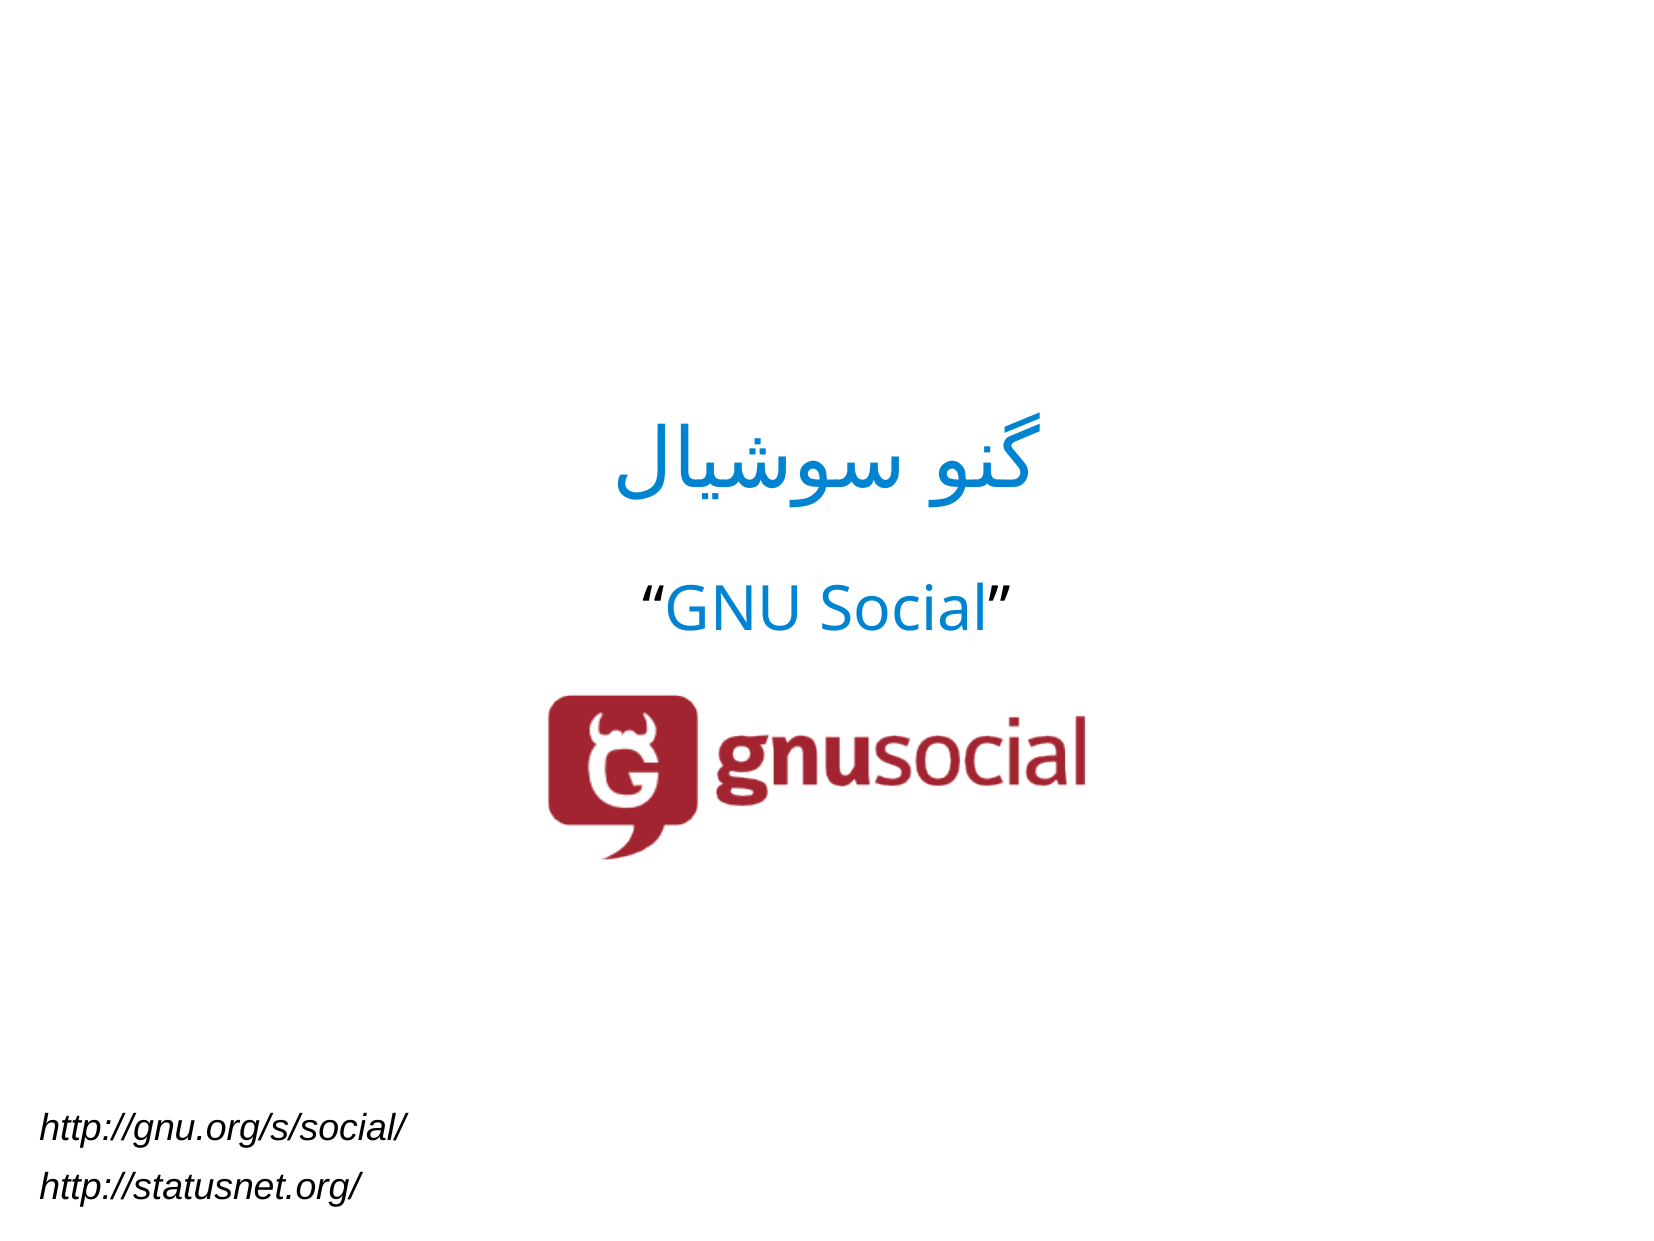

# گنو سوشیال
“GNU Social”
http://gnu.org/s/social/‎
http://statusnet.org/